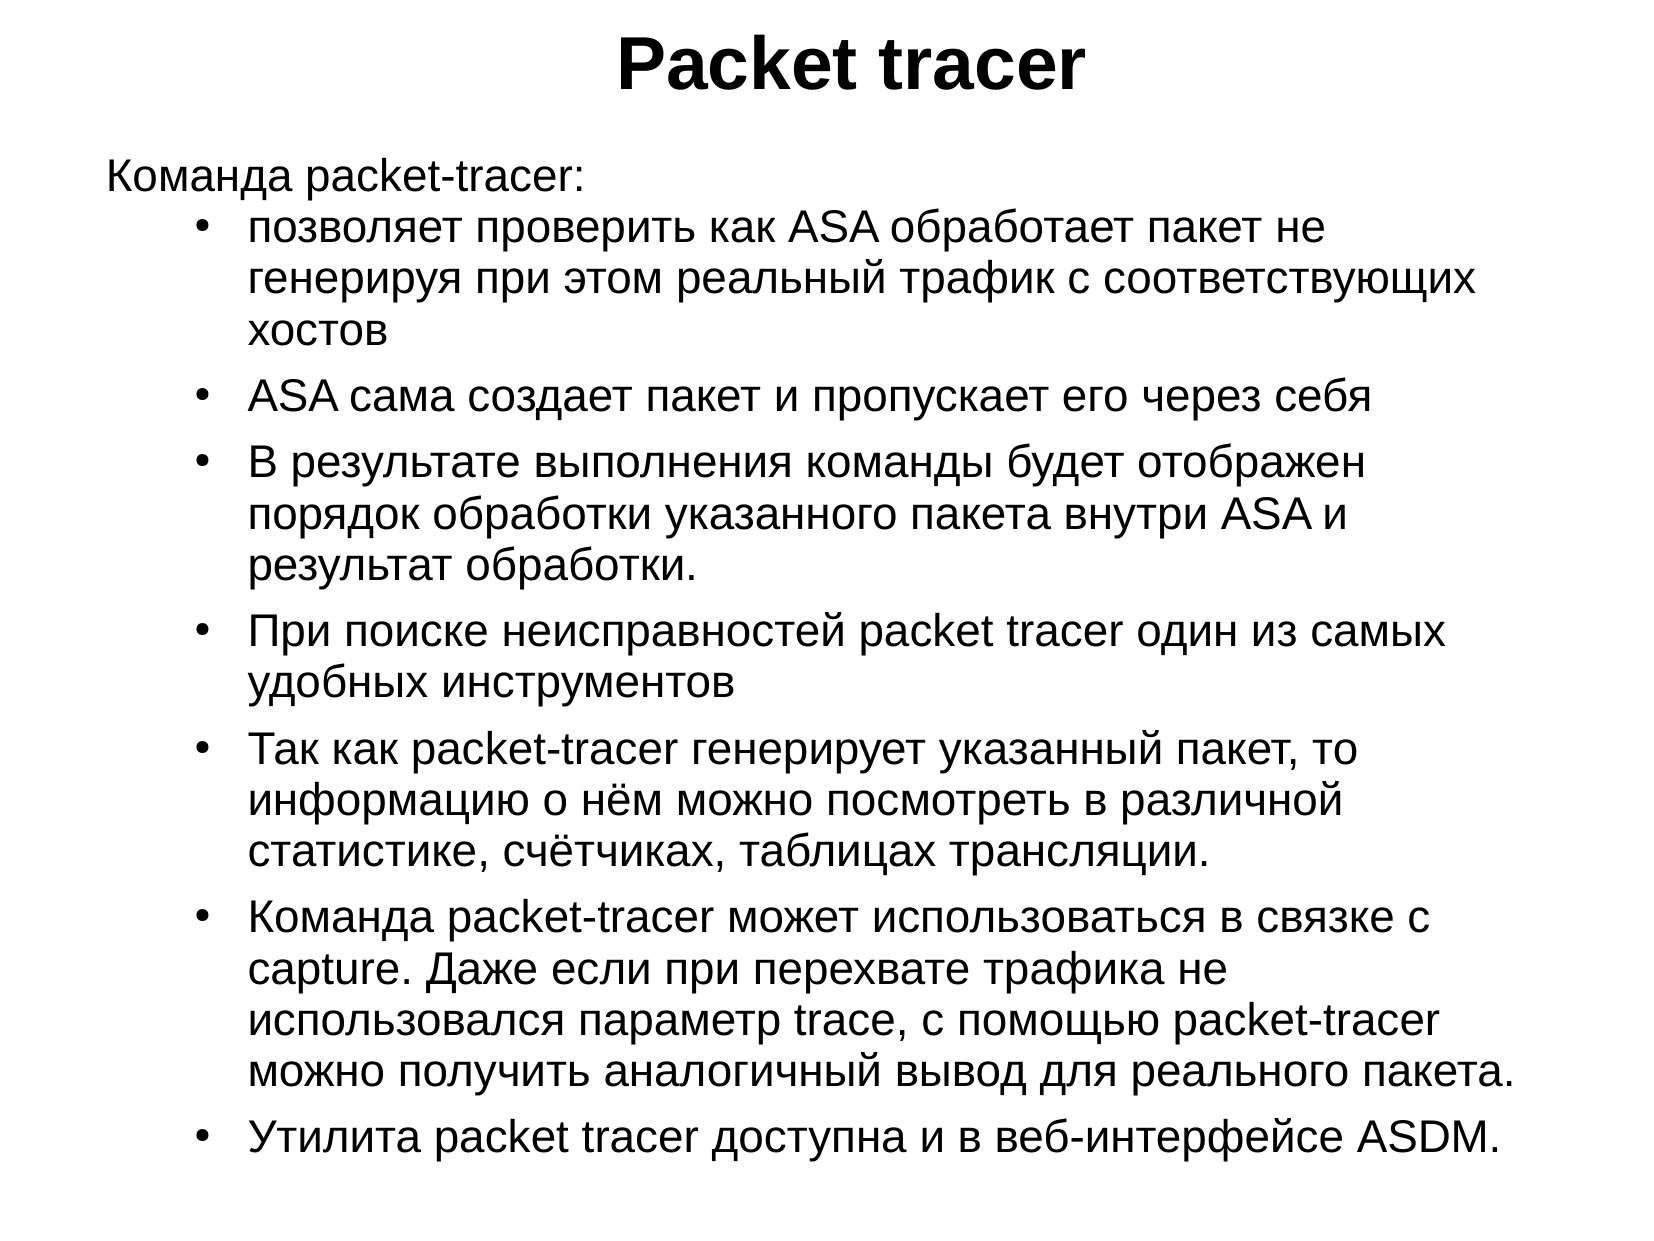

Packet tracer
# Команда packet-tracer:
позволяет проверить как ASA обработает пакет не генерируя при этом реальный трафик с соответствующих хостов
ASA сама создает пакет и пропускает его через себя
В результате выполнения команды будет отображен порядок обработки указанного пакета внутри ASA и результат обработки.
При поиске неисправностей packet tracer один из самых удобных инструментов
Так как packet-tracer генерирует указанный пакет, то информацию о нём можно посмотреть в различной статистике, счётчиках, таблицах трансляции.
Команда packet-tracer может использоваться в связке с capture. Даже если при перехвате трафика не использовался параметр trace, с помощью packet-tracer можно получить аналогичный вывод для реального пакета.
Утилита packet tracer доступна и в веб-интерфейсе ASDM.